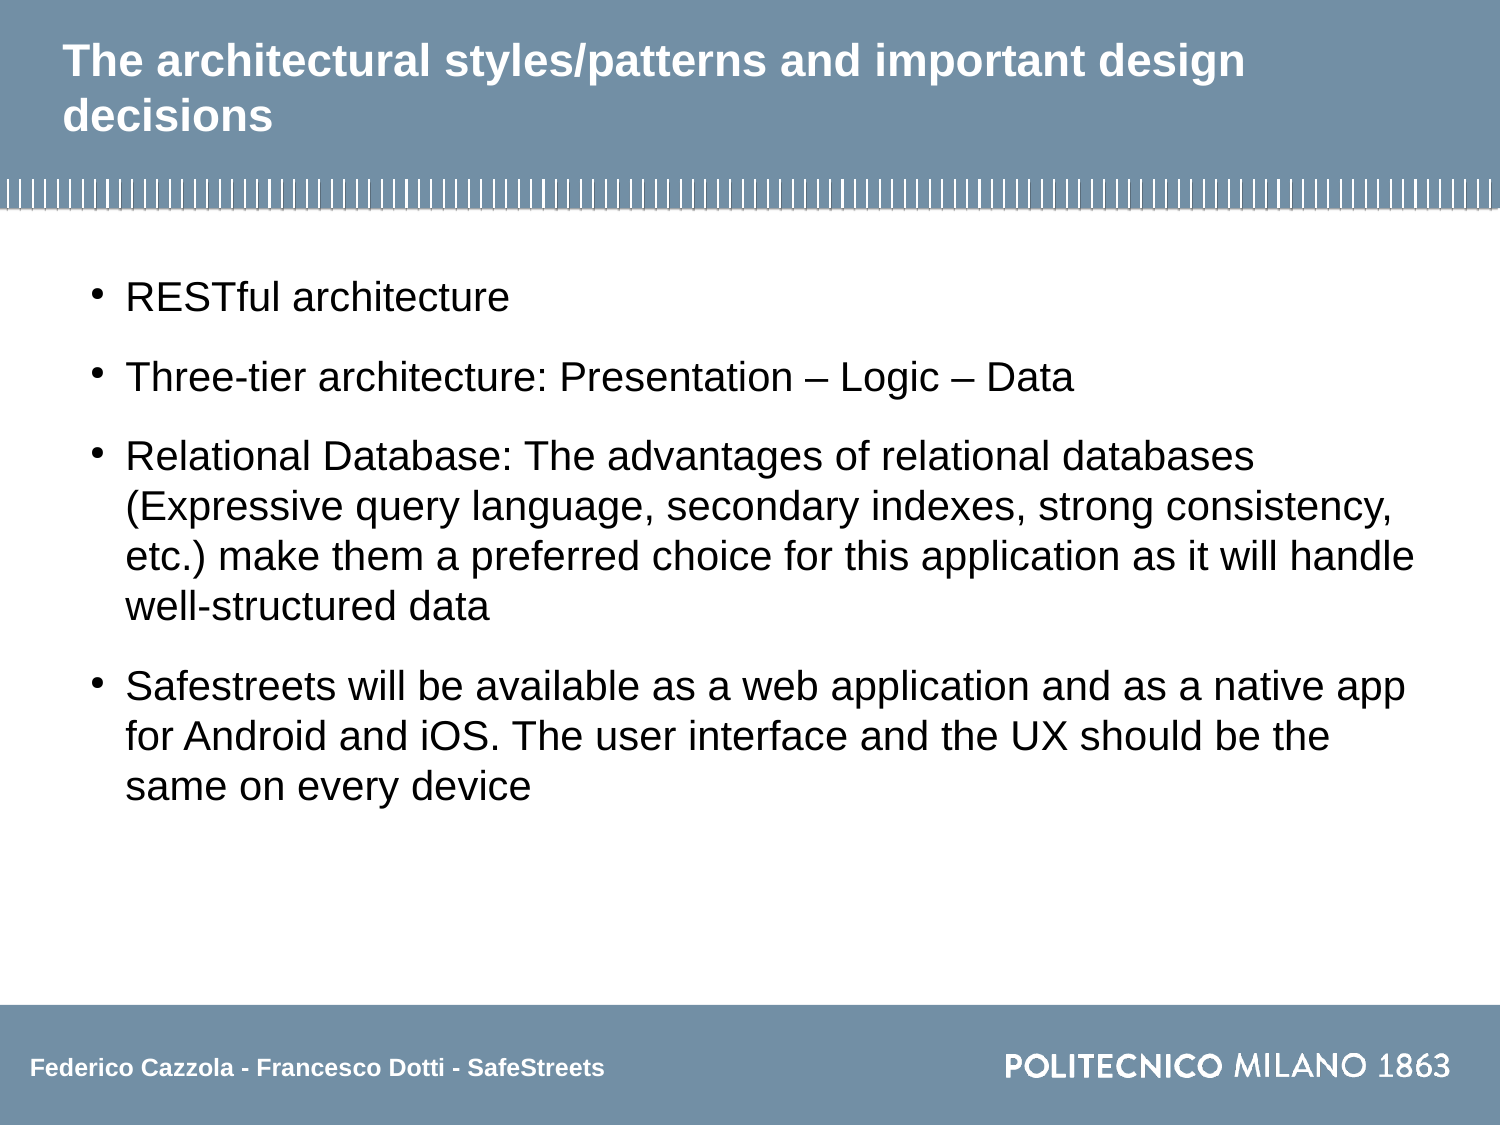

# The architectural styles/patterns and important design decisions
RESTful architecture
Three-tier architecture: Presentation – Logic – Data
Relational Database: The advantages of relational databases (Expressive query language, secondary indexes, strong consistency, etc.) make them a preferred choice for this application as it will handle well-structured data
Safestreets will be available as a web application and as a native app for Android and iOS. The user interface and the UX should be the same on every device